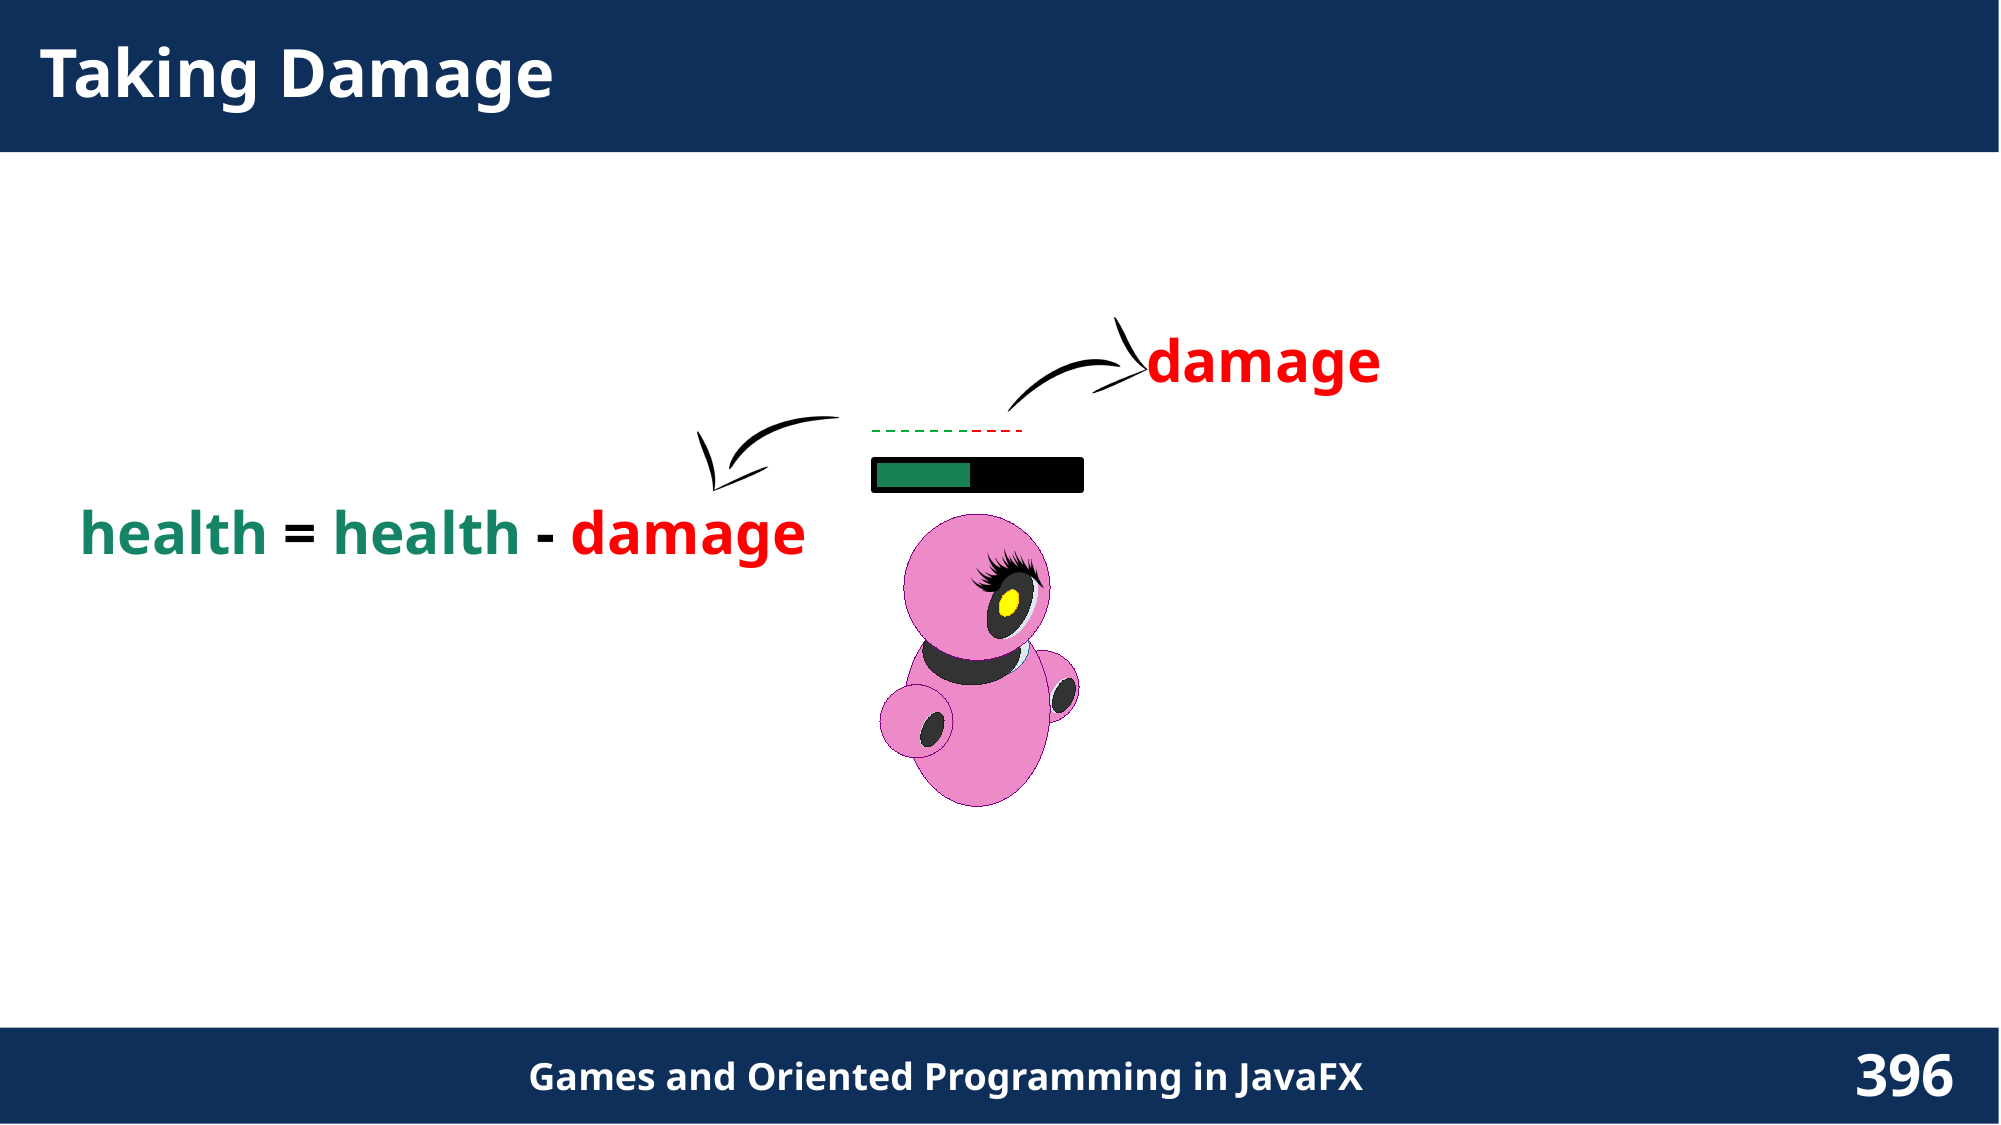

Taking Damage
damage
health = health - damage